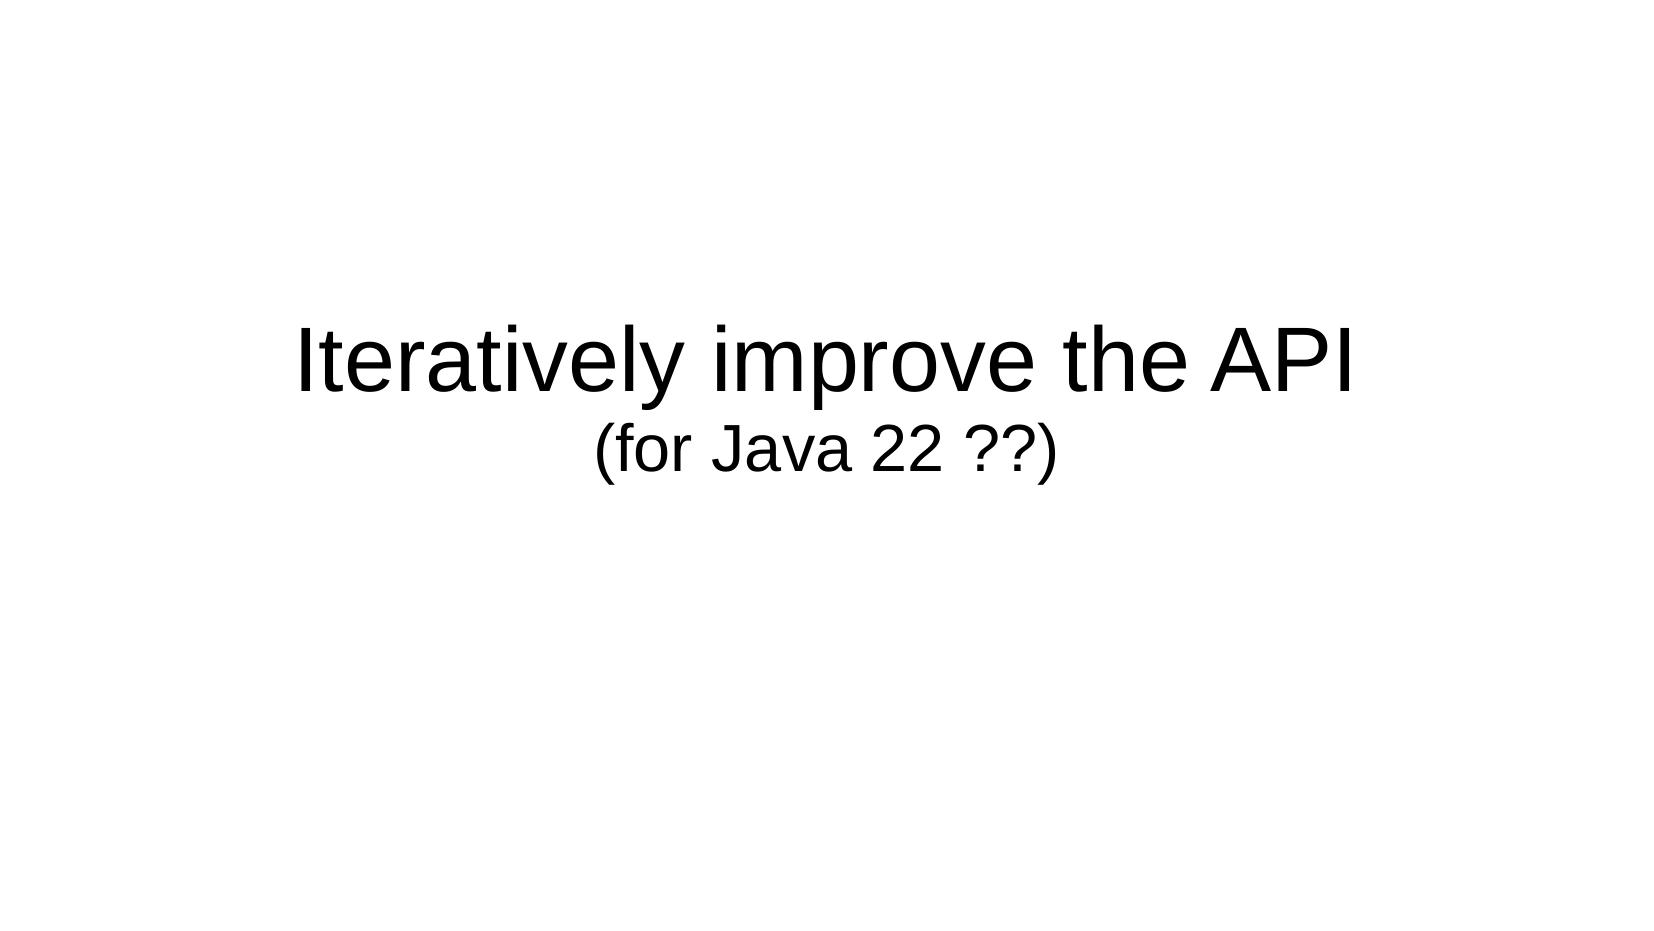

# Iteratively improve the API (for Java 22 ??)